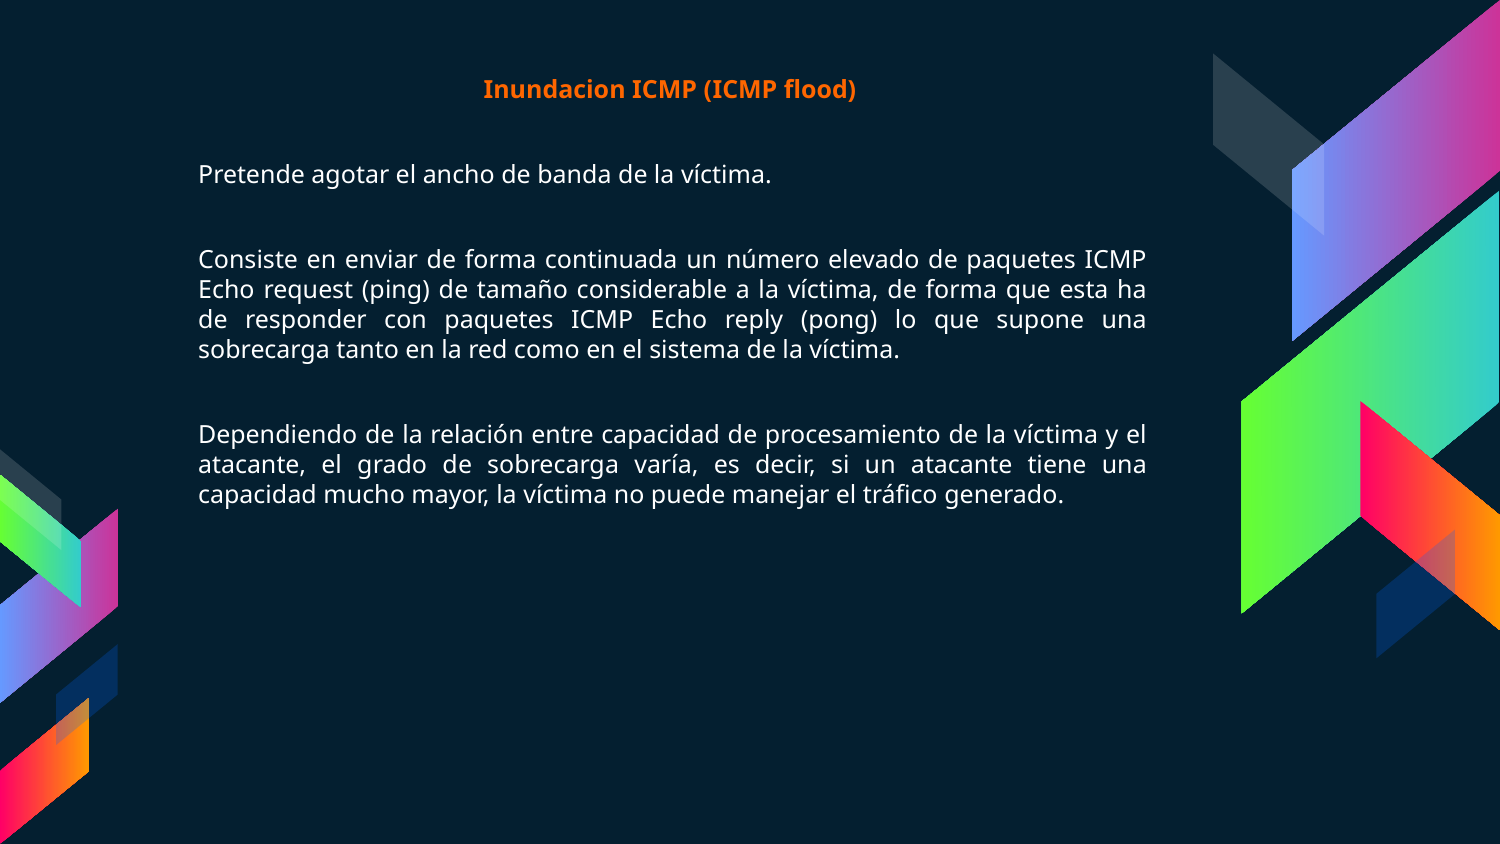

# Inundacion ICMP (ICMP flood)
Pretende agotar el ancho de banda de la víctima.
Consiste en enviar de forma continuada un número elevado de paquetes ICMP Echo request (ping) de tamaño considerable a la víctima, de forma que esta ha de responder con paquetes ICMP Echo reply (pong) lo que supone una sobrecarga tanto en la red como en el sistema de la víctima.
Dependiendo de la relación entre capacidad de procesamiento de la víctima y el atacante, el grado de sobrecarga varía, es decir, si un atacante tiene una capacidad mucho mayor, la víctima no puede manejar el tráfico generado.